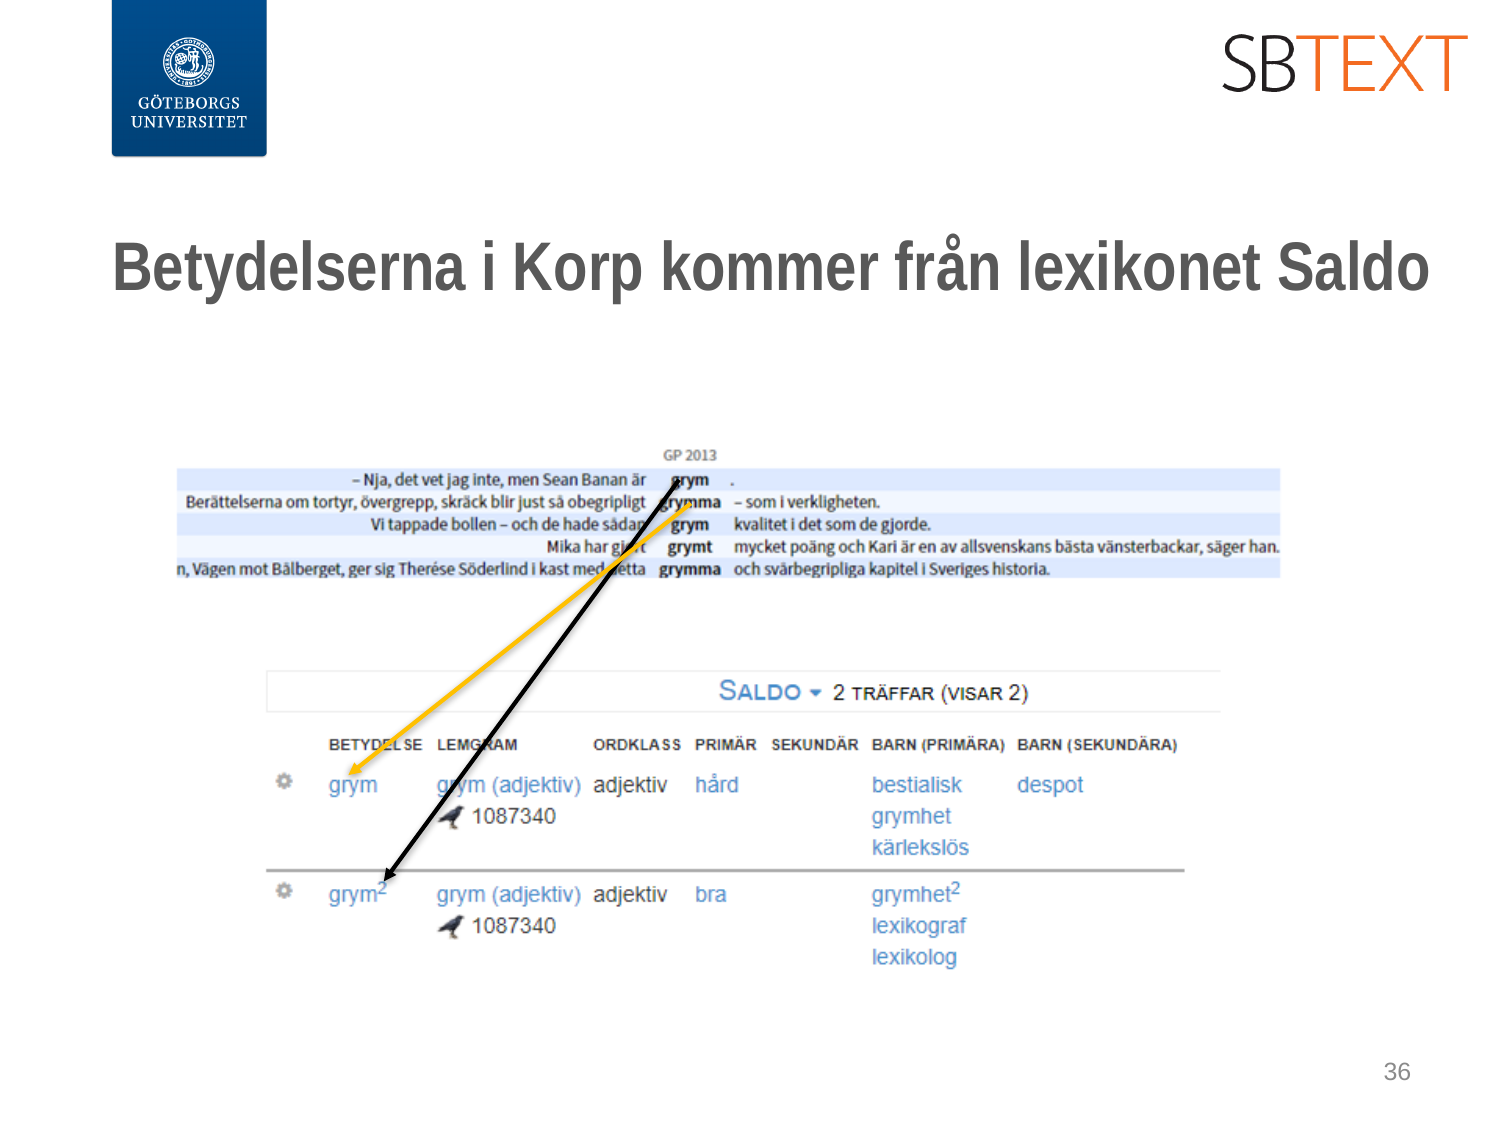

# Betydelserna i Korp kommer från lexikonet Saldo